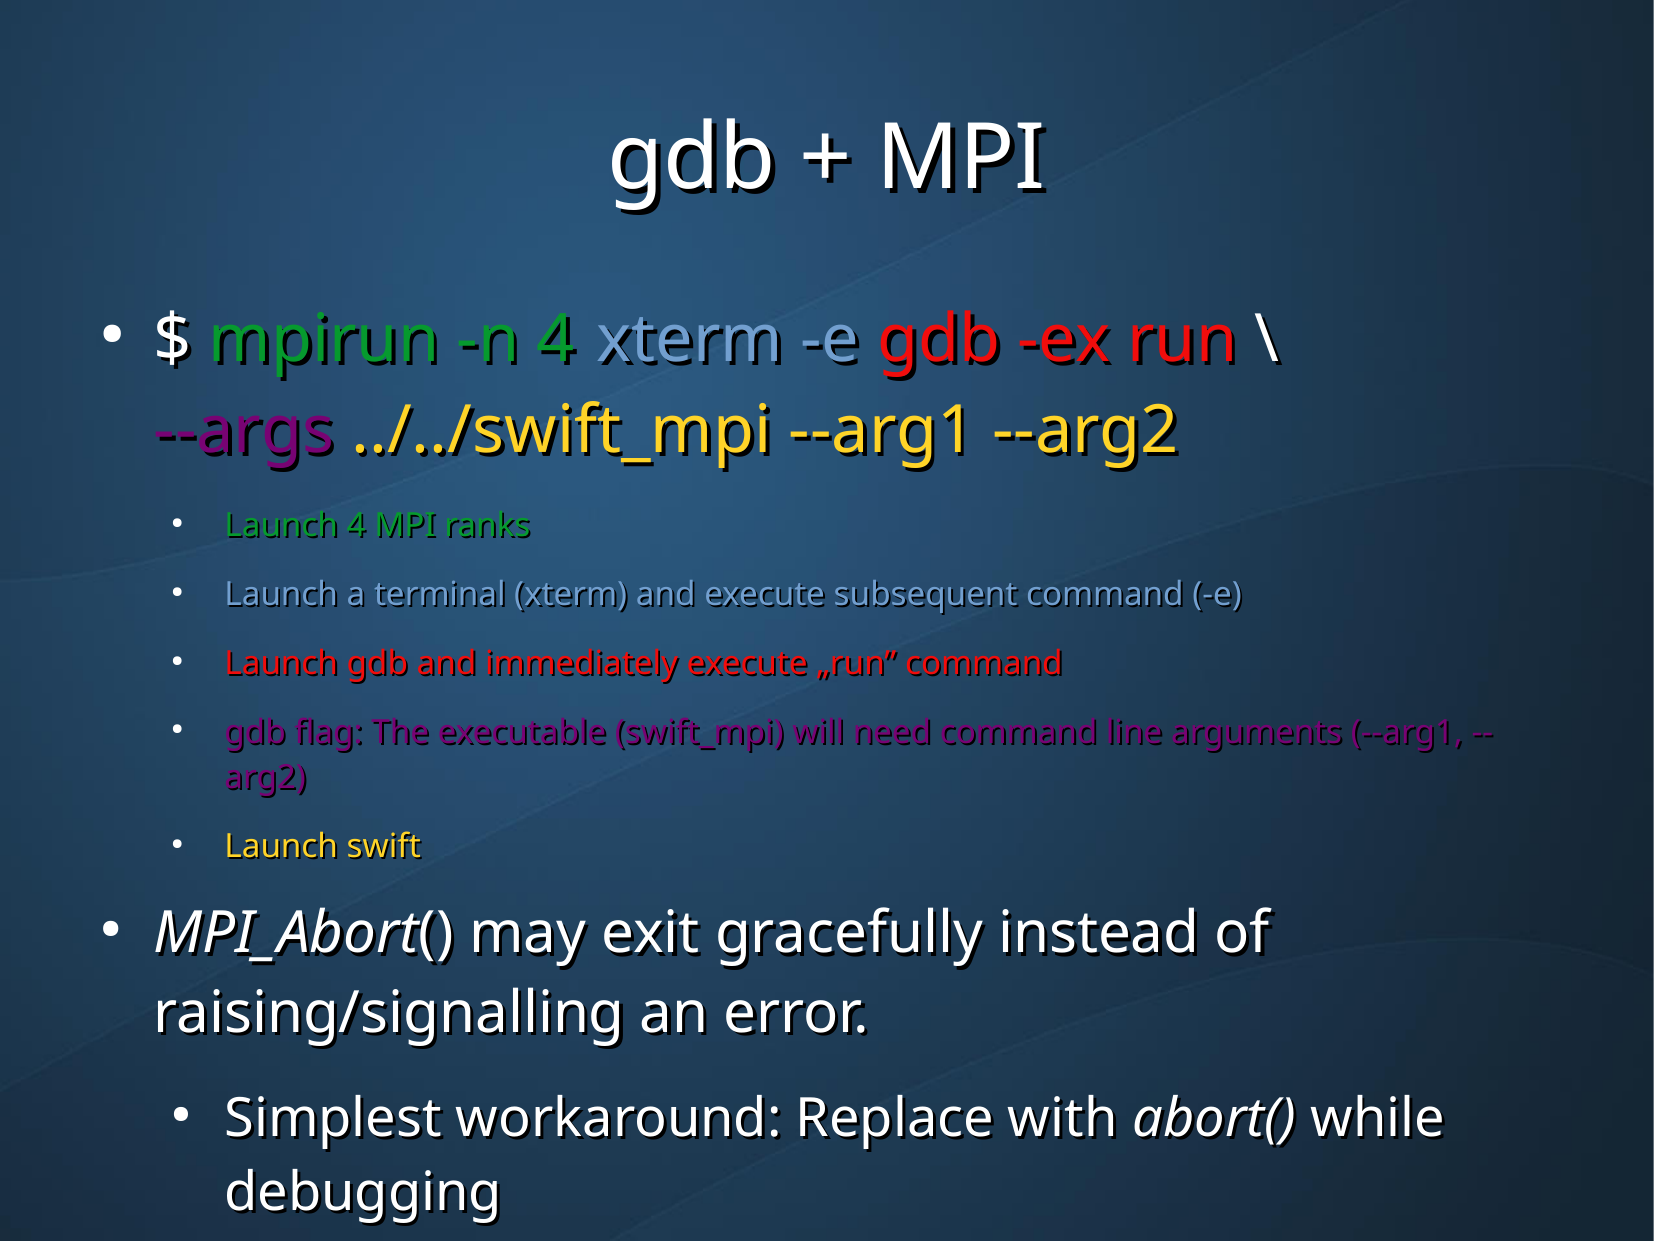

# gdb + MPI
$ mpirun -n 4 	xterm -e gdb -ex run \
--args ../../swift_mpi --arg1 --arg2
Launch 4 MPI ranks
Launch a terminal (xterm) and execute subsequent command (-e)
Launch gdb and immediately execute „run” command
gdb flag: The executable (swift_mpi) will need command line arguments (--arg1, --arg2)
Launch swift
MPI_Abort() may exit gracefully instead of raising/signalling an error.
Simplest workaround: Replace with abort() while debugging